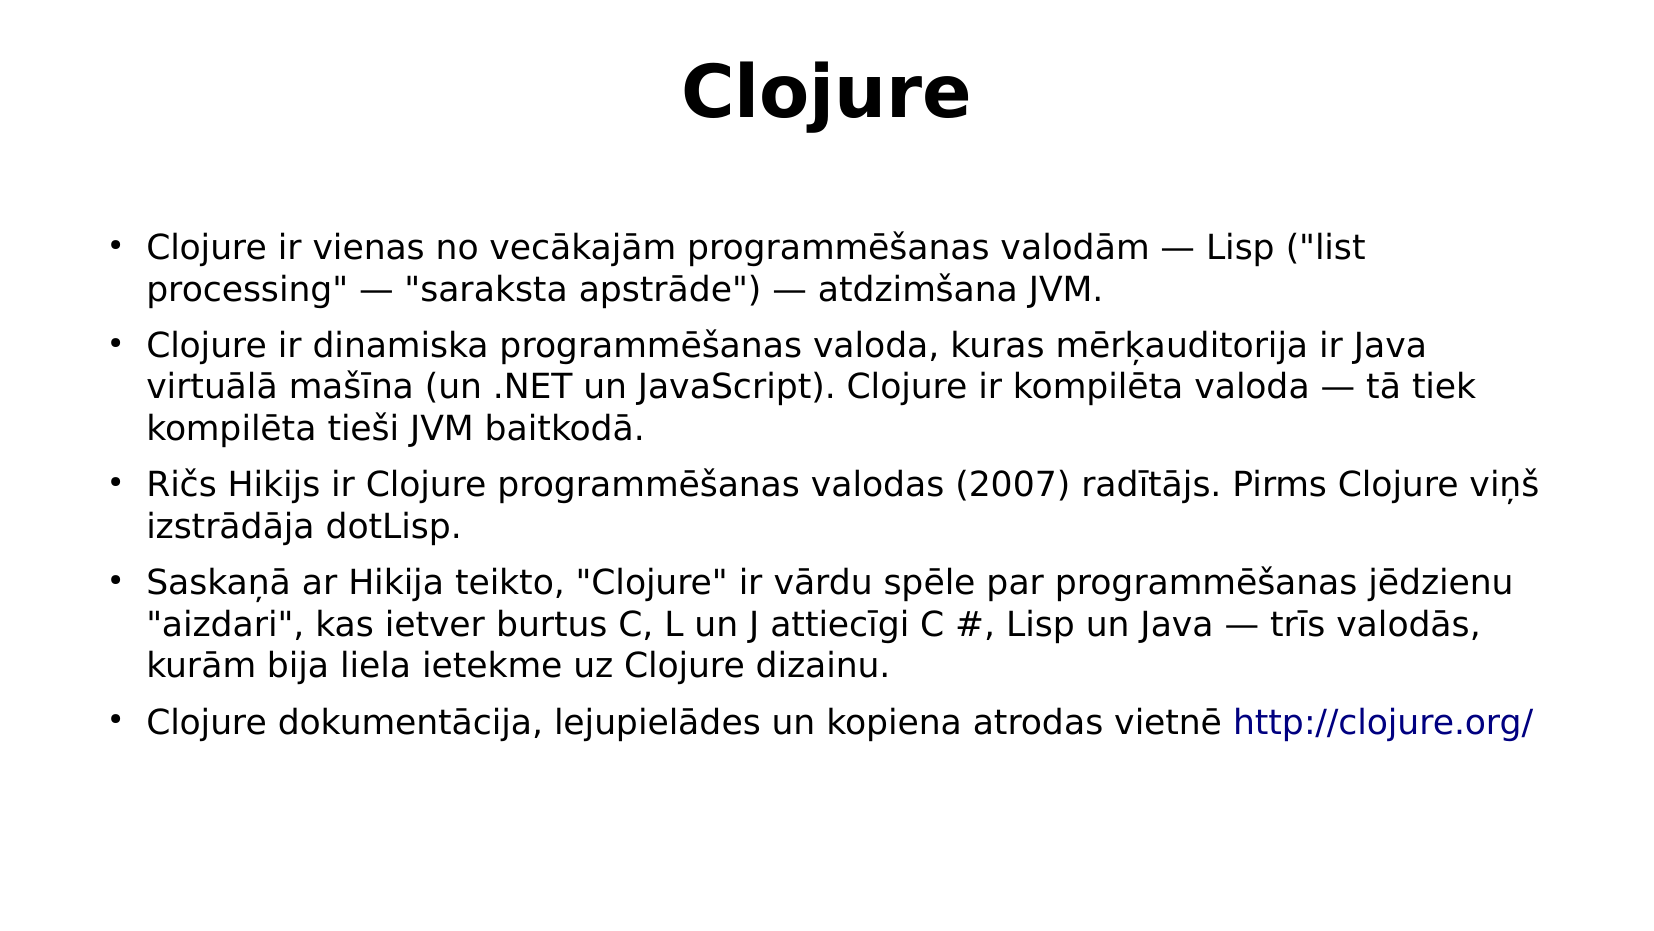

# Clojure
Clojure ir vienas no vecākajām programmēšanas valodām — Lisp ("list processing" — "saraksta apstrāde") — atdzimšana JVM.
Clojure ir dinamiska programmēšanas valoda, kuras mērķauditorija ir Java virtuālā mašīna (un .NET un JavaScript). Clojure ir kompilēta valoda — tā tiek kompilēta tieši JVM baitkodā.
Ričs Hikijs ir Clojure programmēšanas valodas (2007) radītājs. Pirms Clojure viņš izstrādāja dotLisp.
Saskaņā ar Hikija teikto, "Clojure" ir vārdu spēle par programmēšanas jēdzienu "aizdari", kas ietver burtus C, L un J attiecīgi C #, Lisp un Java — trīs valodās, kurām bija liela ietekme uz Clojure dizainu.
Clojure dokumentācija, lejupielādes un kopiena atrodas vietnē http://clojure.org/